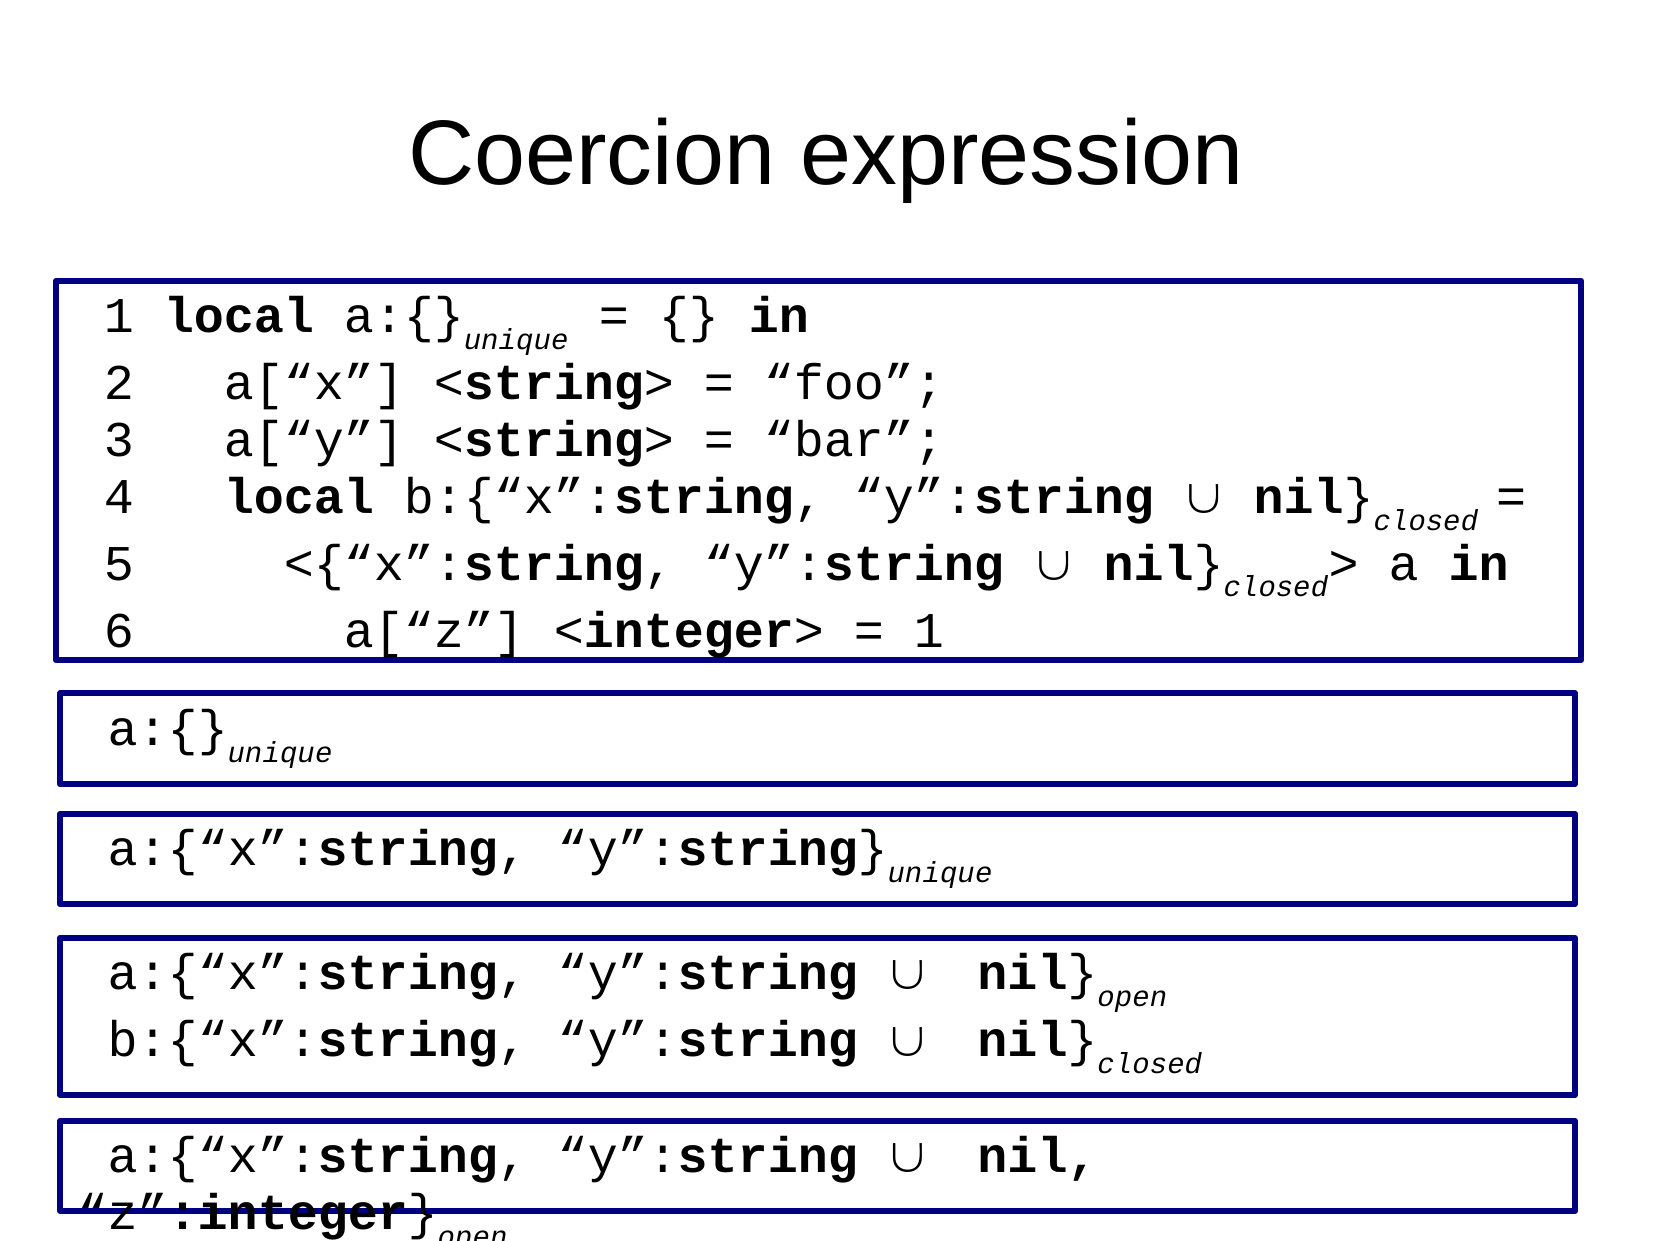

# Coercion expression
 1 local a:{}unique = {} in
 2 a[“x”] <string> = “foo”;
 3 a[“y”] <string> = “bar”;
 4 local b:{“x”:string, “y”:string ∪ nil}closed =
 5 <{“x”:string, “y”:string ∪ nil}closed> a in
 6 a[“z”] <integer> = 1
 a:{}unique
 a:{“x”:string, “y”:string}unique
 a:{“x”:string, “y”:string ∪ nil}open
 b:{“x”:string, “y”:string ∪ nil}closed
 a:{“x”:string, “y”:string ∪ nil, “z”:integer}open